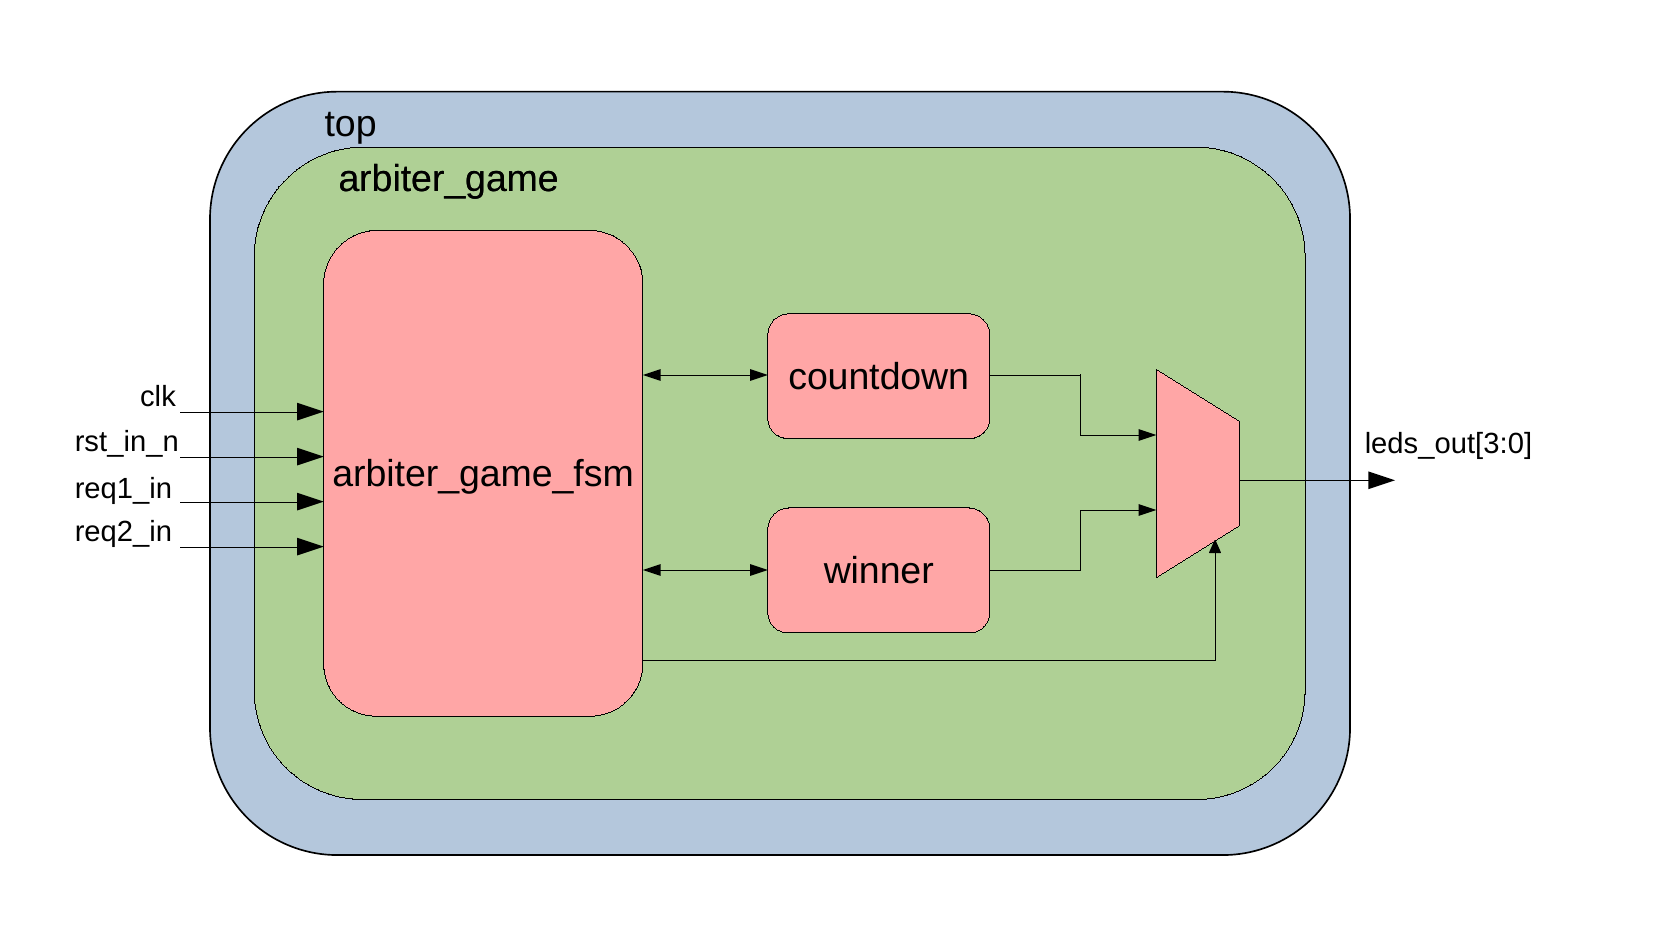

top
arbiter_game
arbiter_game
arbiter_game_fsm
countdown
clk
rst_in_n
leds_out[3:0]
req1_in
req2_in
winner